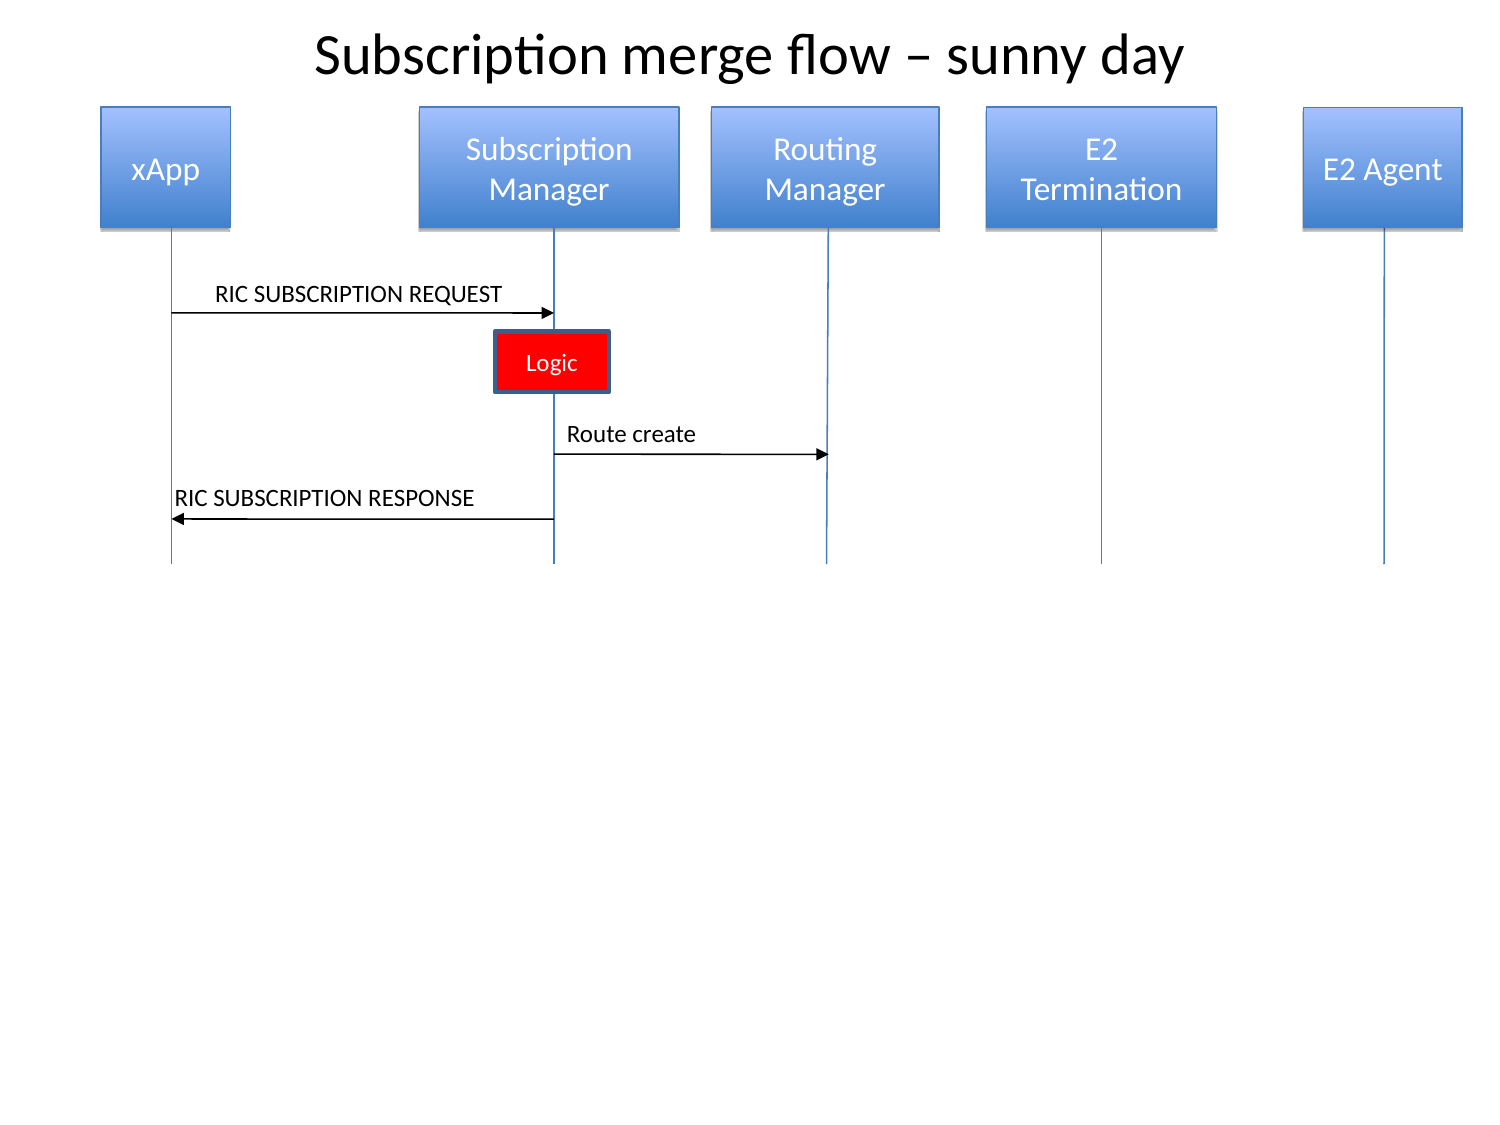

# Subscription merge flow – sunny day
xApp
Subscription Manager
Routing
Manager
E2 Termination
E2 Agent
RIC SUBSCRIPTION REQUEST
 Logic
Route create
RIC SUBSCRIPTION RESPONSE